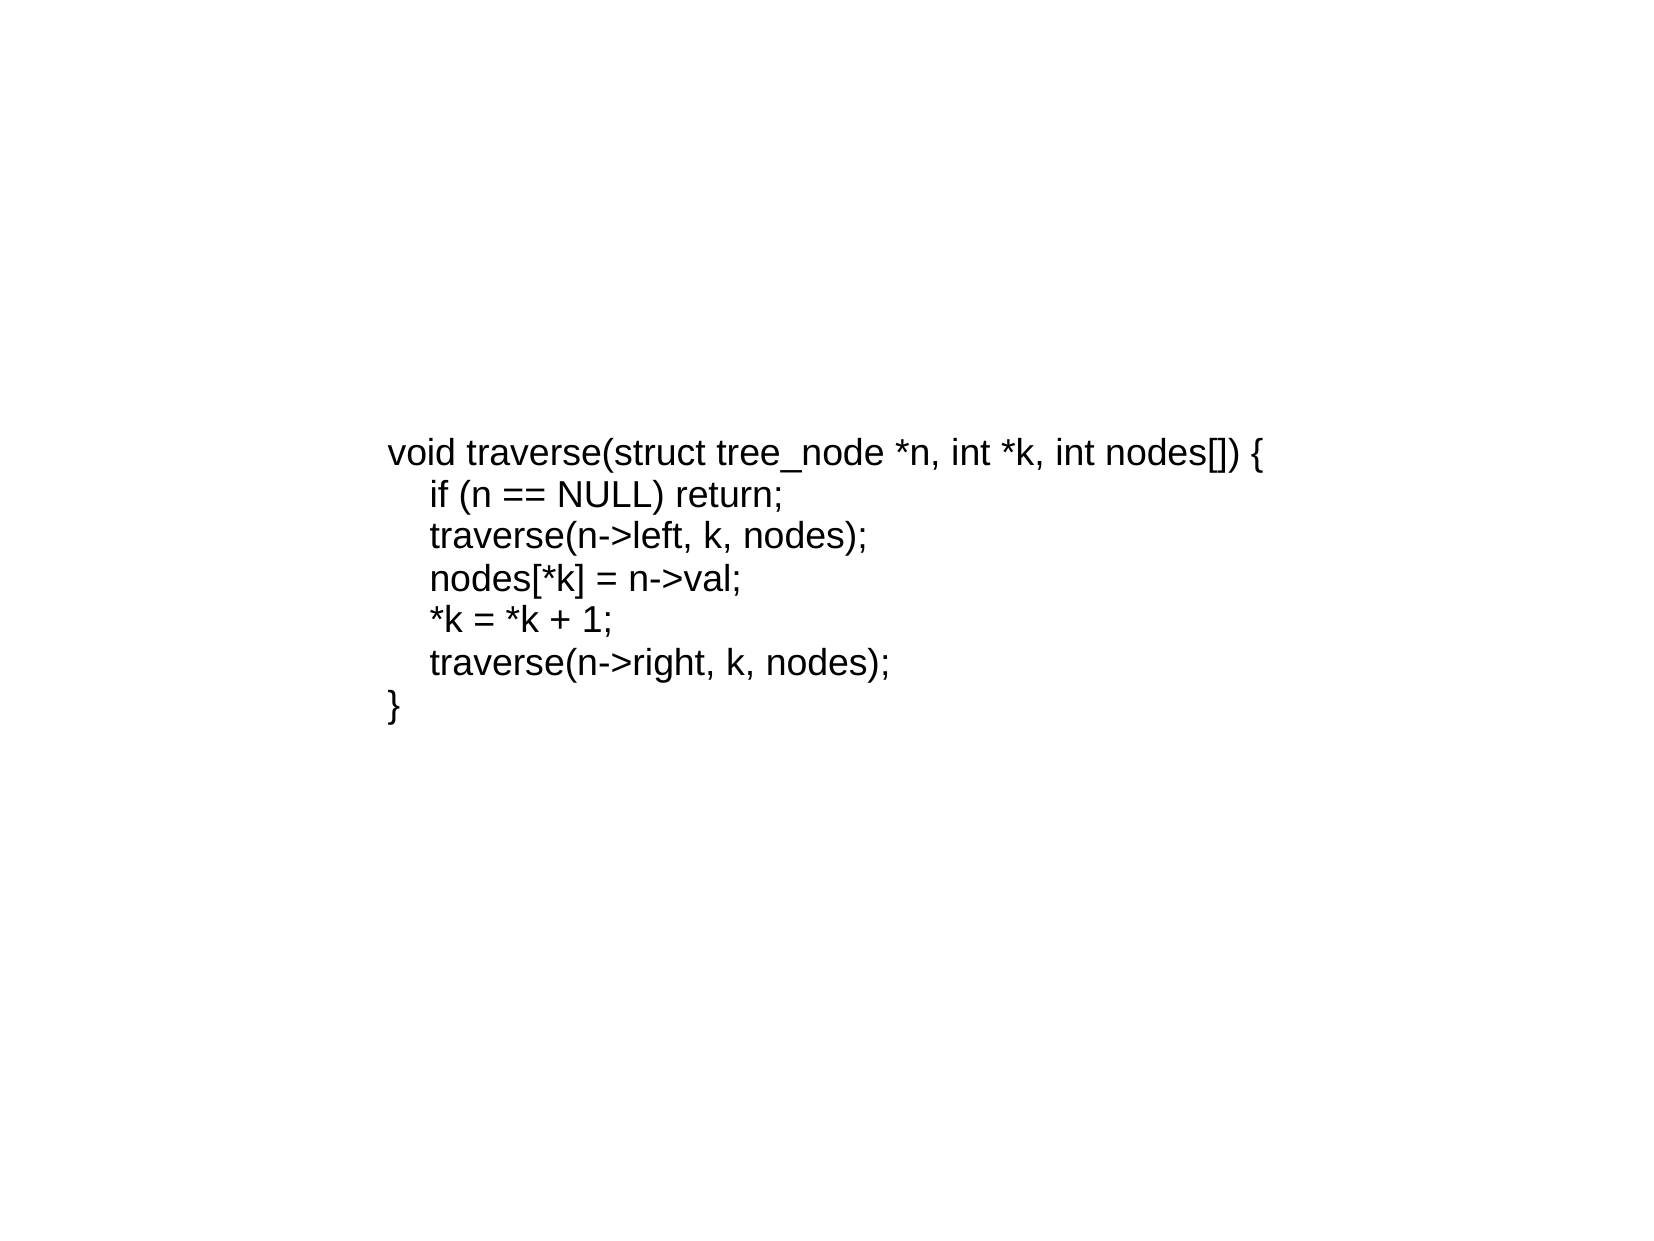

void traverse(struct tree_node *n, int *k, int nodes[]) {
 if (n == NULL) return;
 traverse(n->left, k, nodes);
 nodes[*k] = n->val;
 *k = *k + 1;
 traverse(n->right, k, nodes);
}